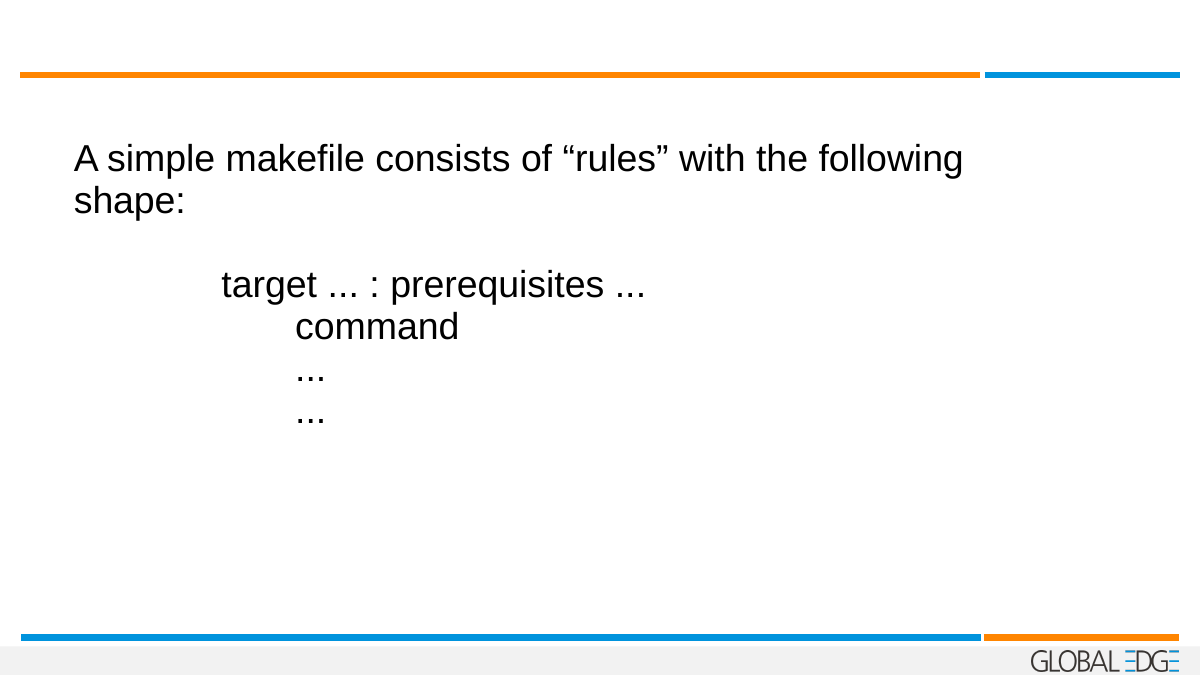

A simple makefile consists of “rules” with the following shape:
		target ... : prerequisites ...
			command
			...
			...